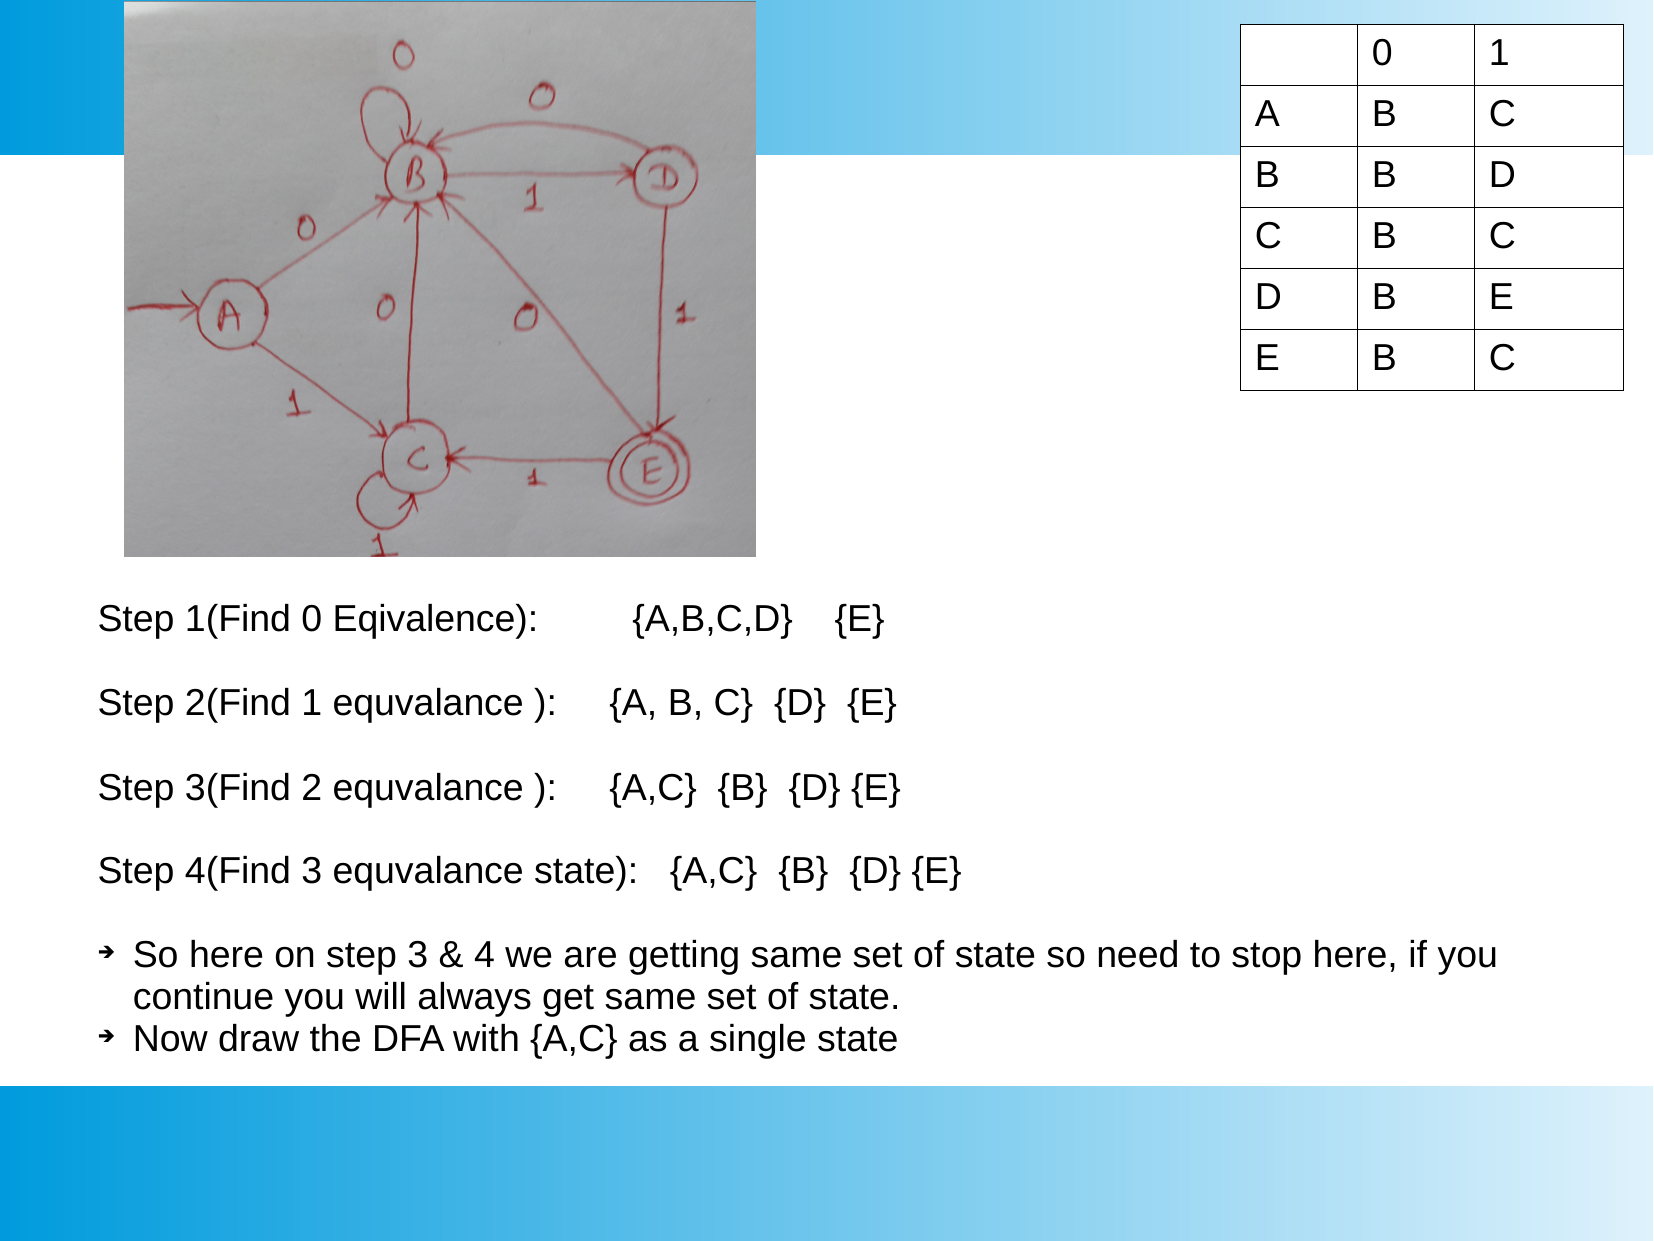

| | 0 | 1 |
| --- | --- | --- |
| A | B | C |
| B | B | D |
| C | B | C |
| D | B | E |
| E | B | C |
Step 1(Find 0 Eqivalence): {A,B,C,D} {E}
Step 2(Find 1 equvalance ): {A, B, C} {D} {E}
Step 3(Find 2 equvalance ): {A,C} {B} {D} {E}
Step 4(Find 3 equvalance state): {A,C} {B} {D} {E}
So here on step 3 & 4 we are getting same set of state so need to stop here, if you continue you will always get same set of state.
Now draw the DFA with {A,C} as a single state